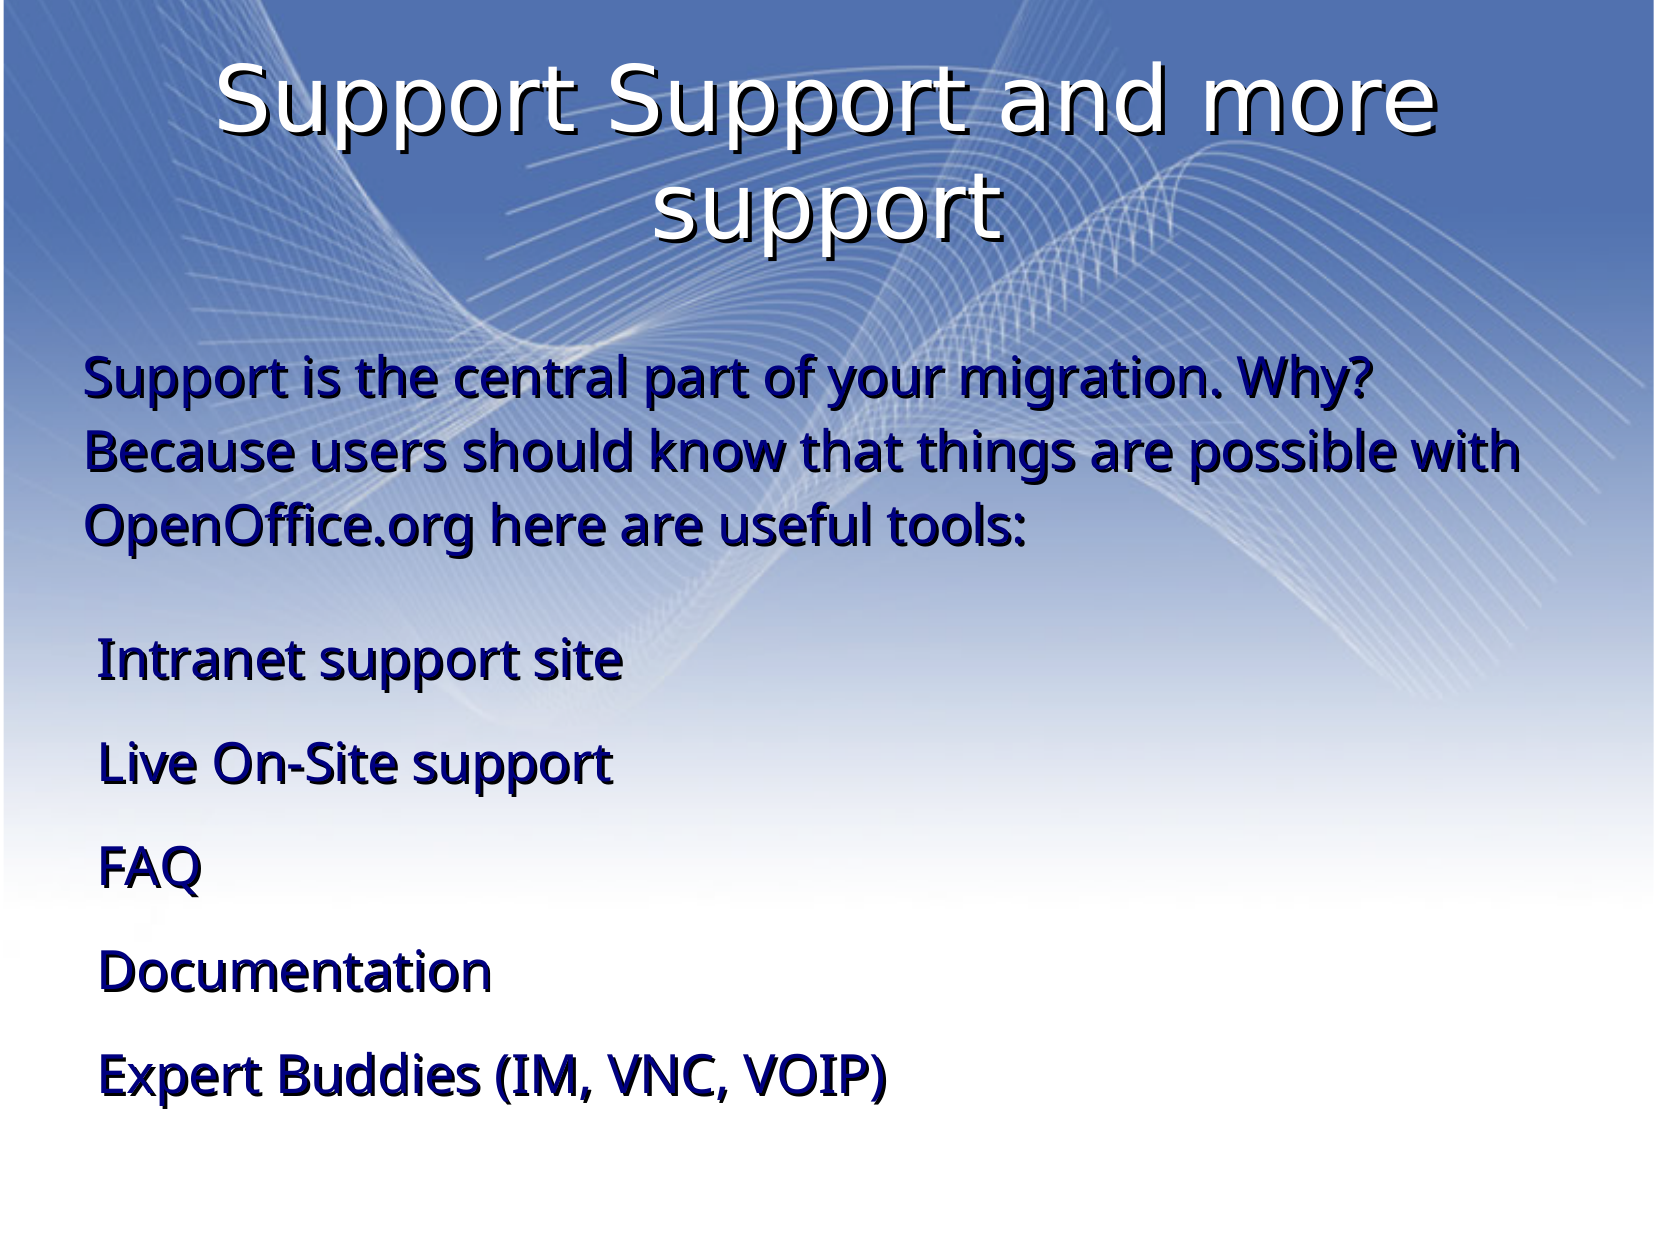

# Support Support and more support
Support is the central part of your migration. Why? Because users should know that things are possible with OpenOffice.org here are useful tools:
 Intranet support site
 Live On-Site support
 FAQ
 Documentation
 Expert Buddies (IM, VNC, VOIP)